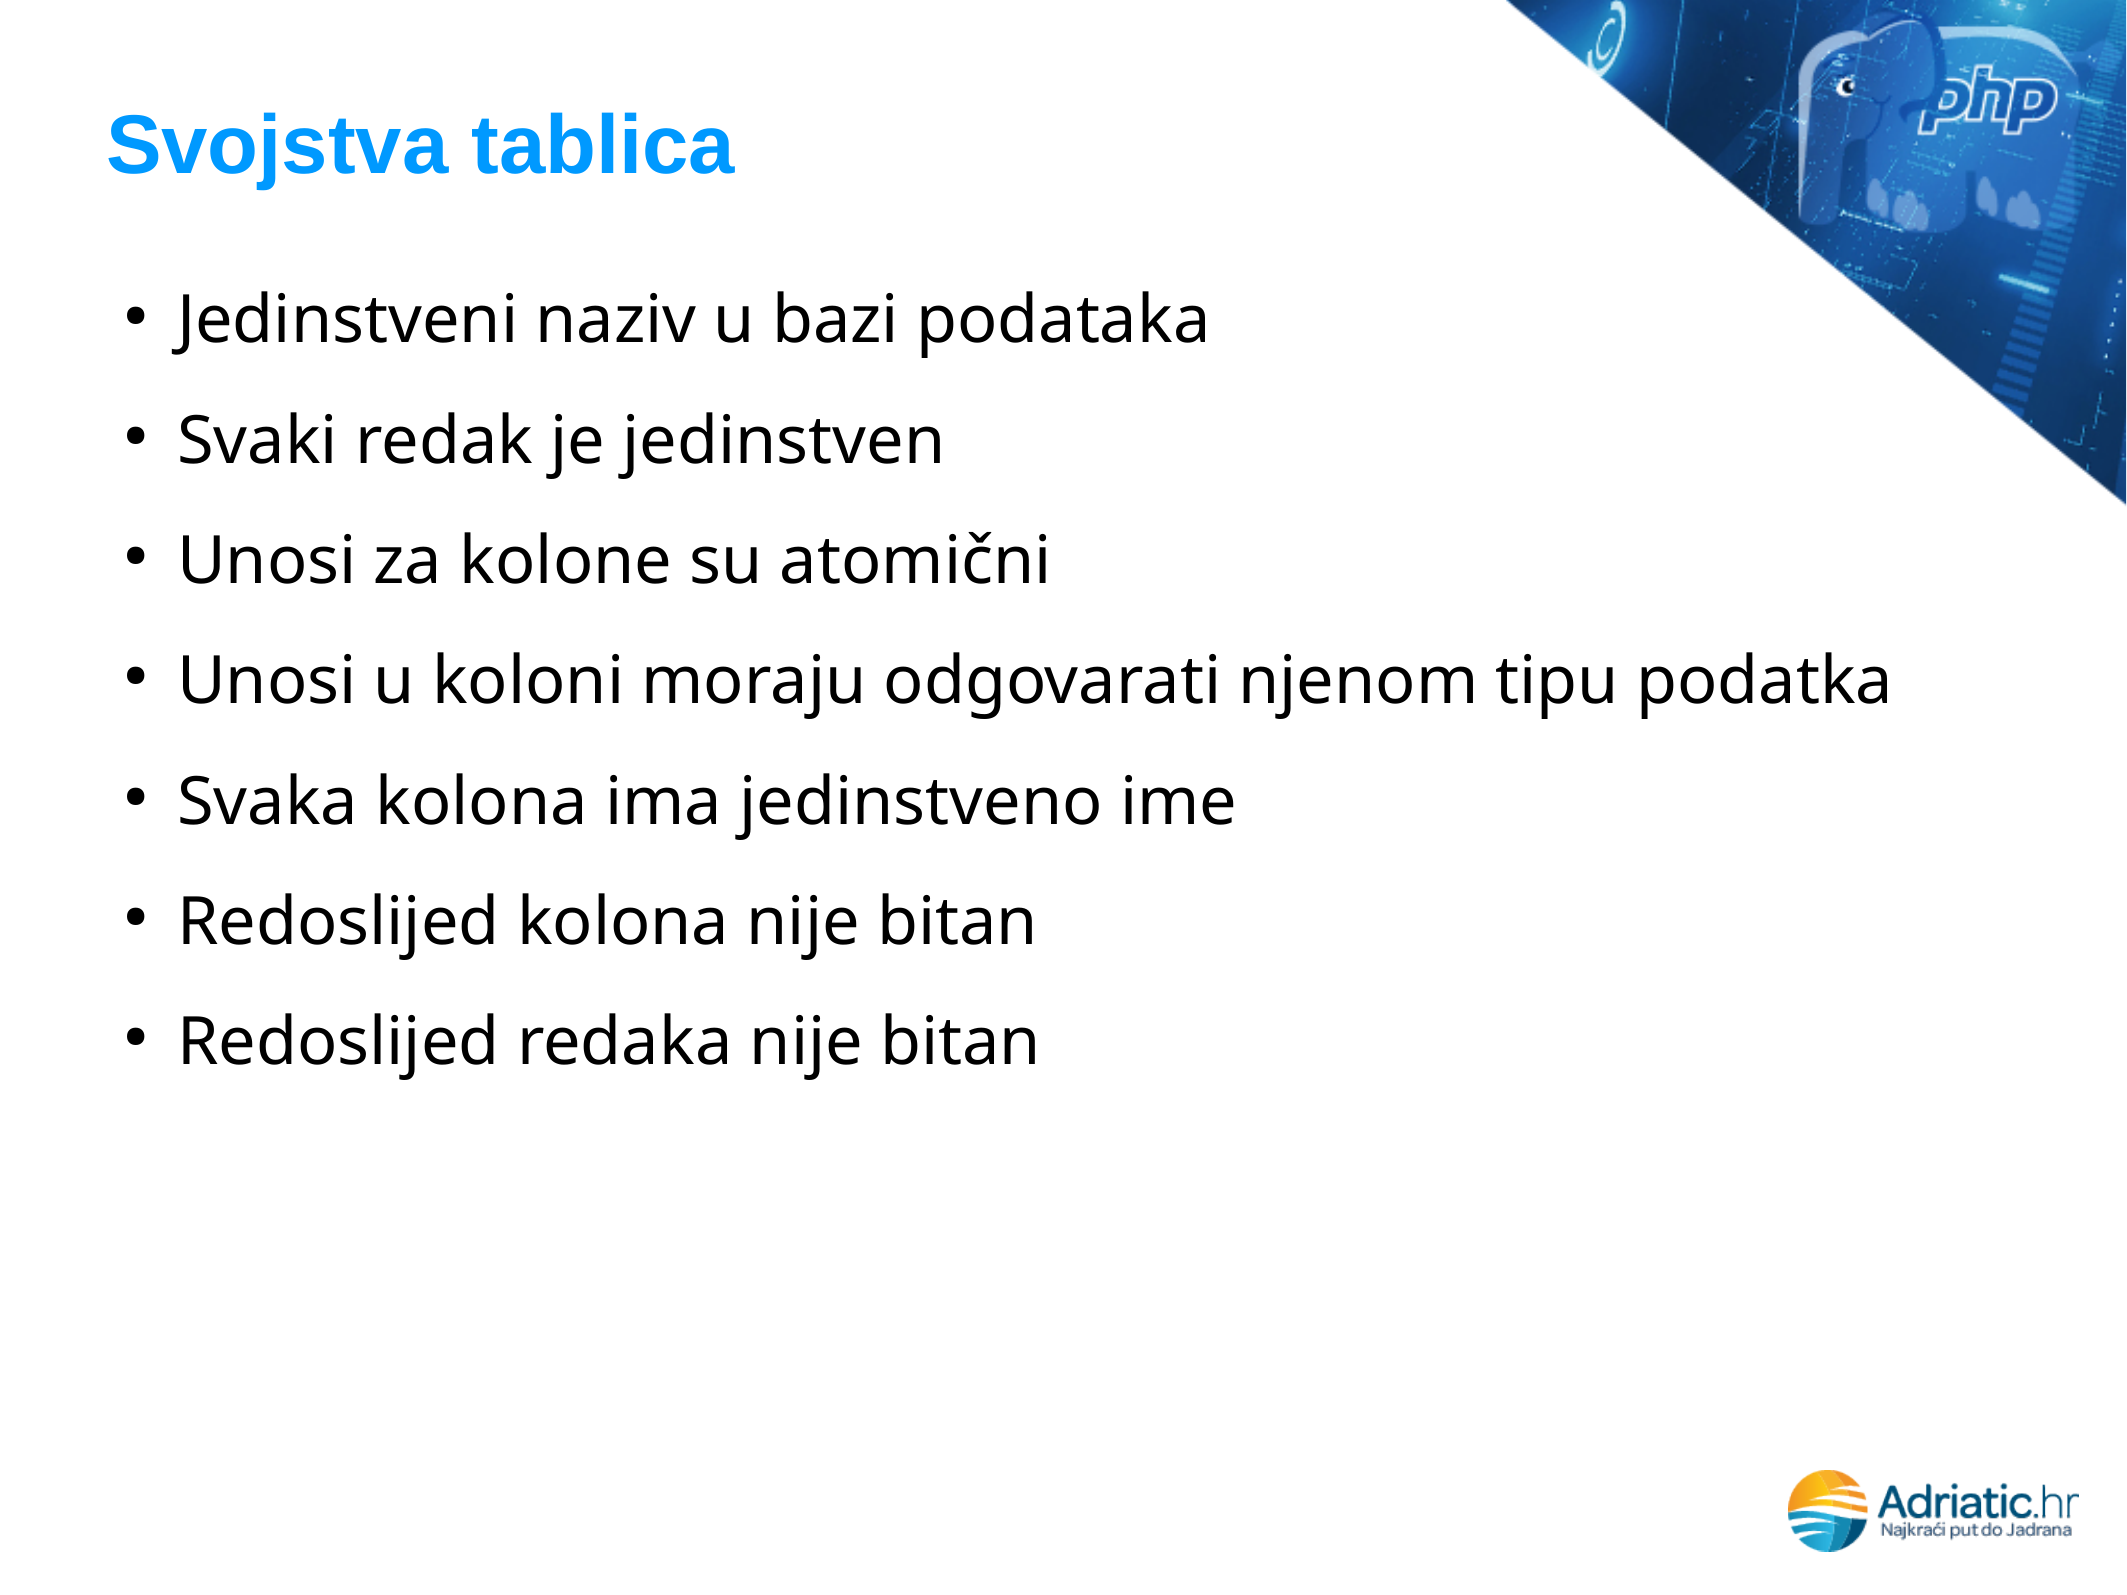

# Svojstva tablica
Jedinstveni naziv u bazi podataka
Svaki redak je jedinstven
Unosi za kolone su atomični
Unosi u koloni moraju odgovarati njenom tipu podatka
Svaka kolona ima jedinstveno ime
Redoslijed kolona nije bitan
Redoslijed redaka nije bitan